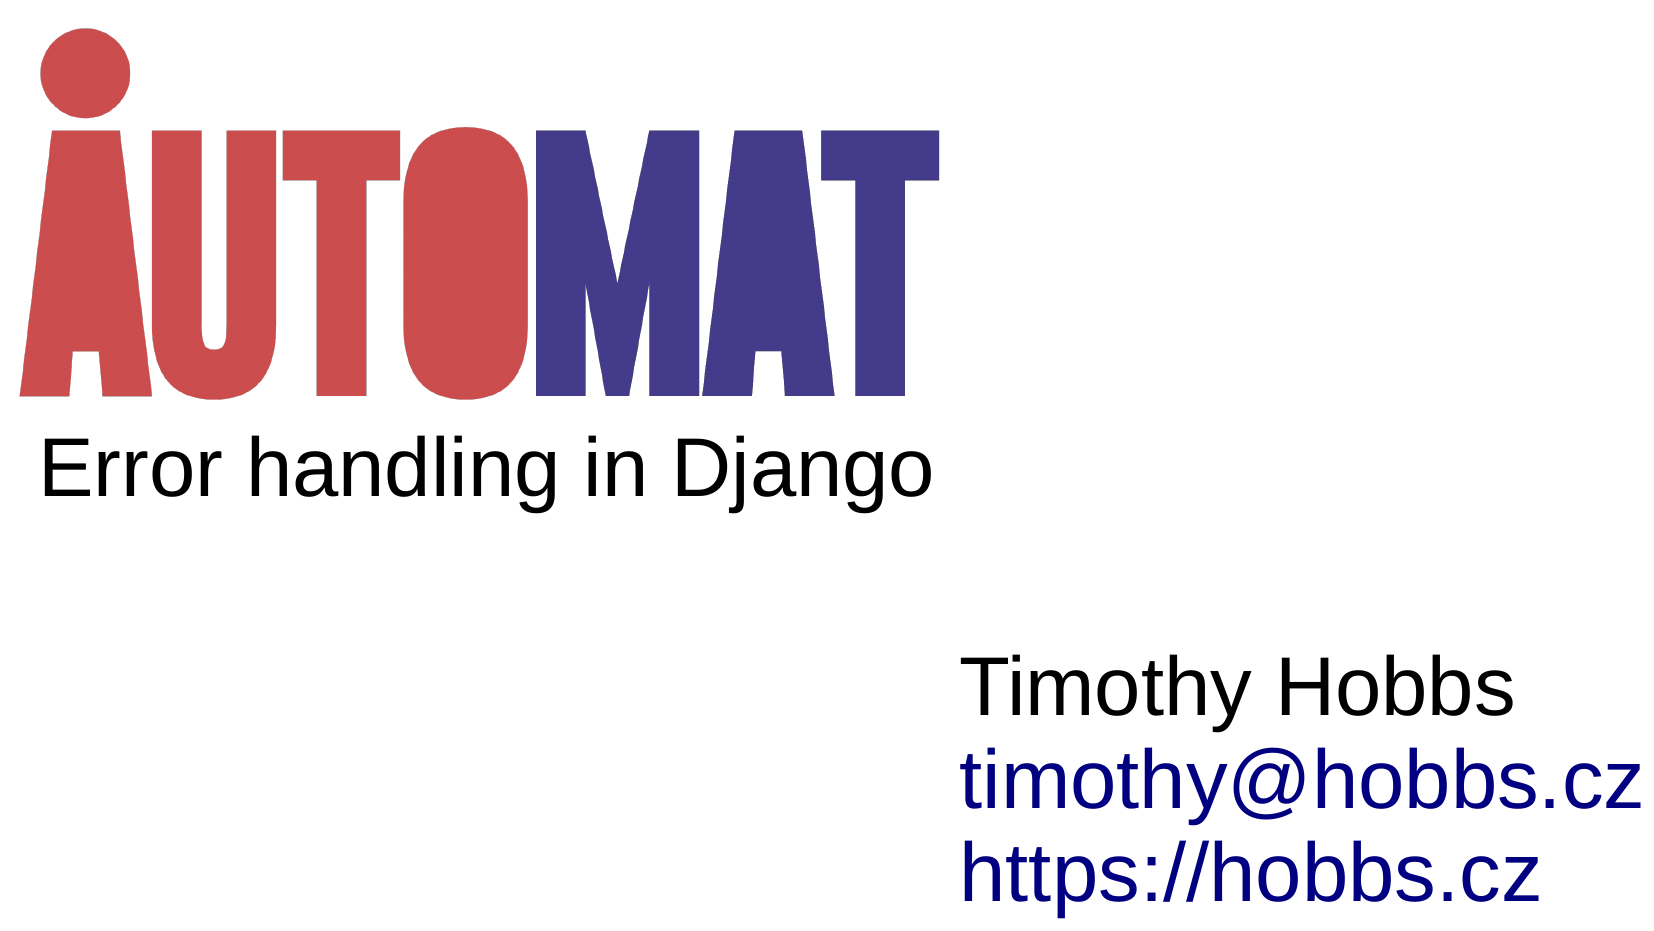

Error handling in Django
Timothy Hobbs
timothy@hobbs.cz
https://hobbs.cz